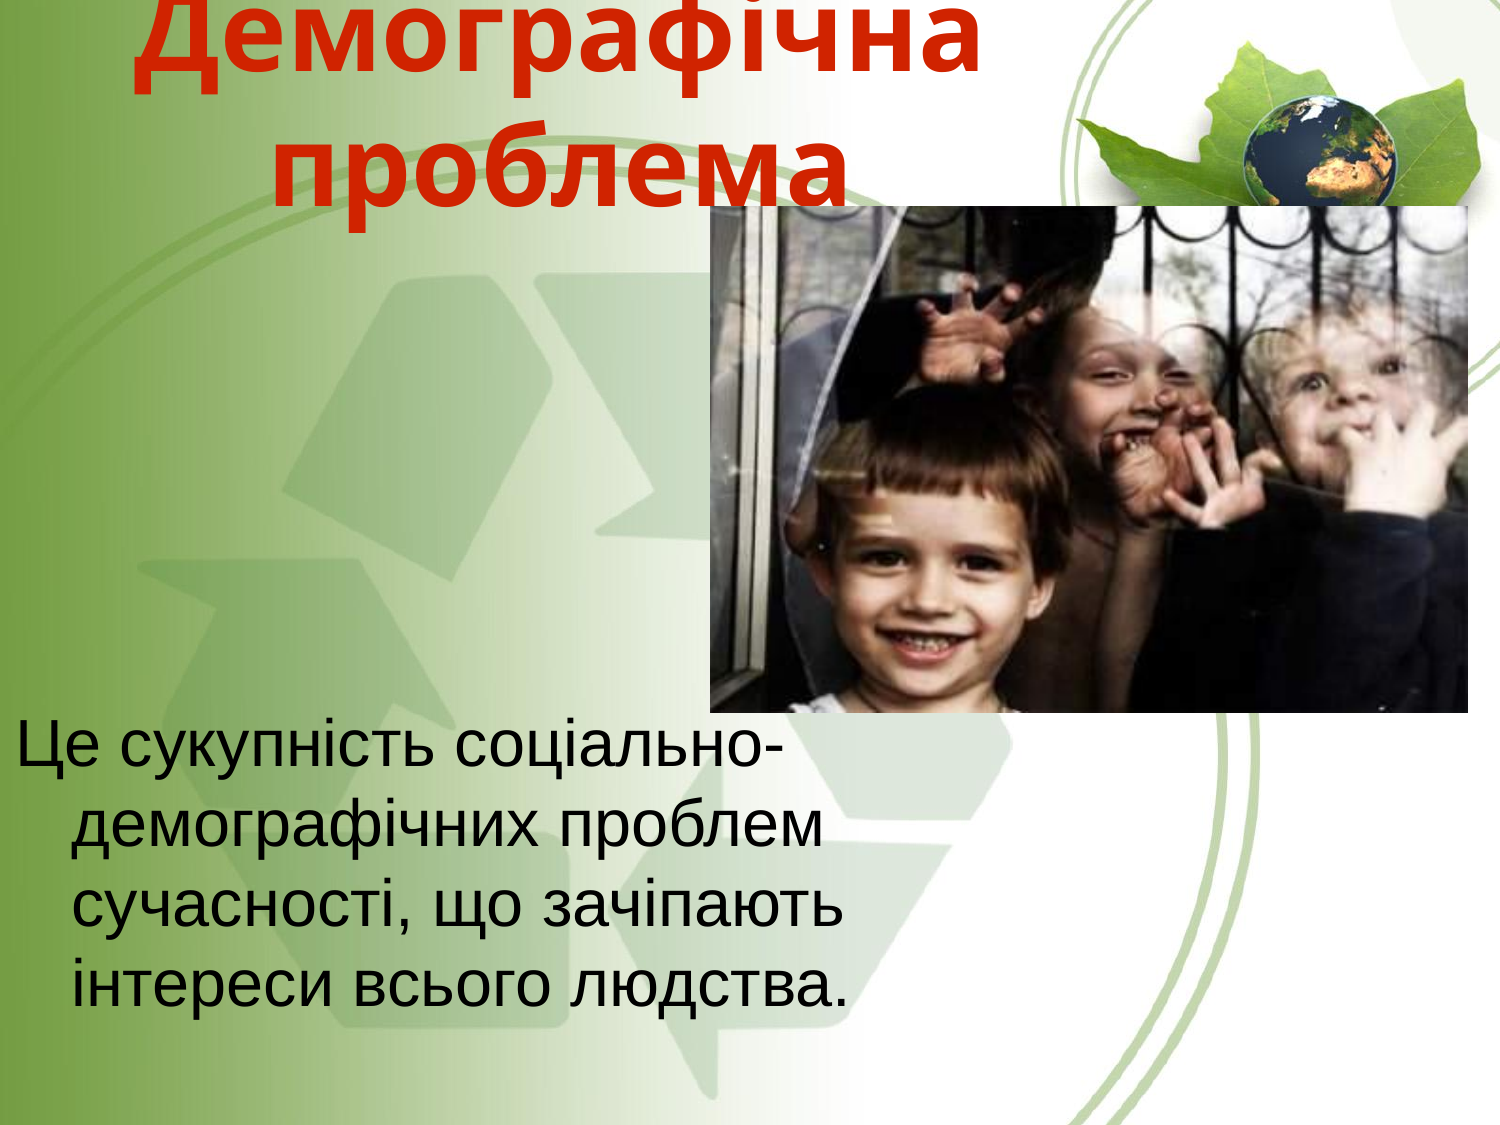

# Демографічна проблема
Це сукупність соціально-демографічних проблем сучасності, що зачіпають інтереси всього людства.